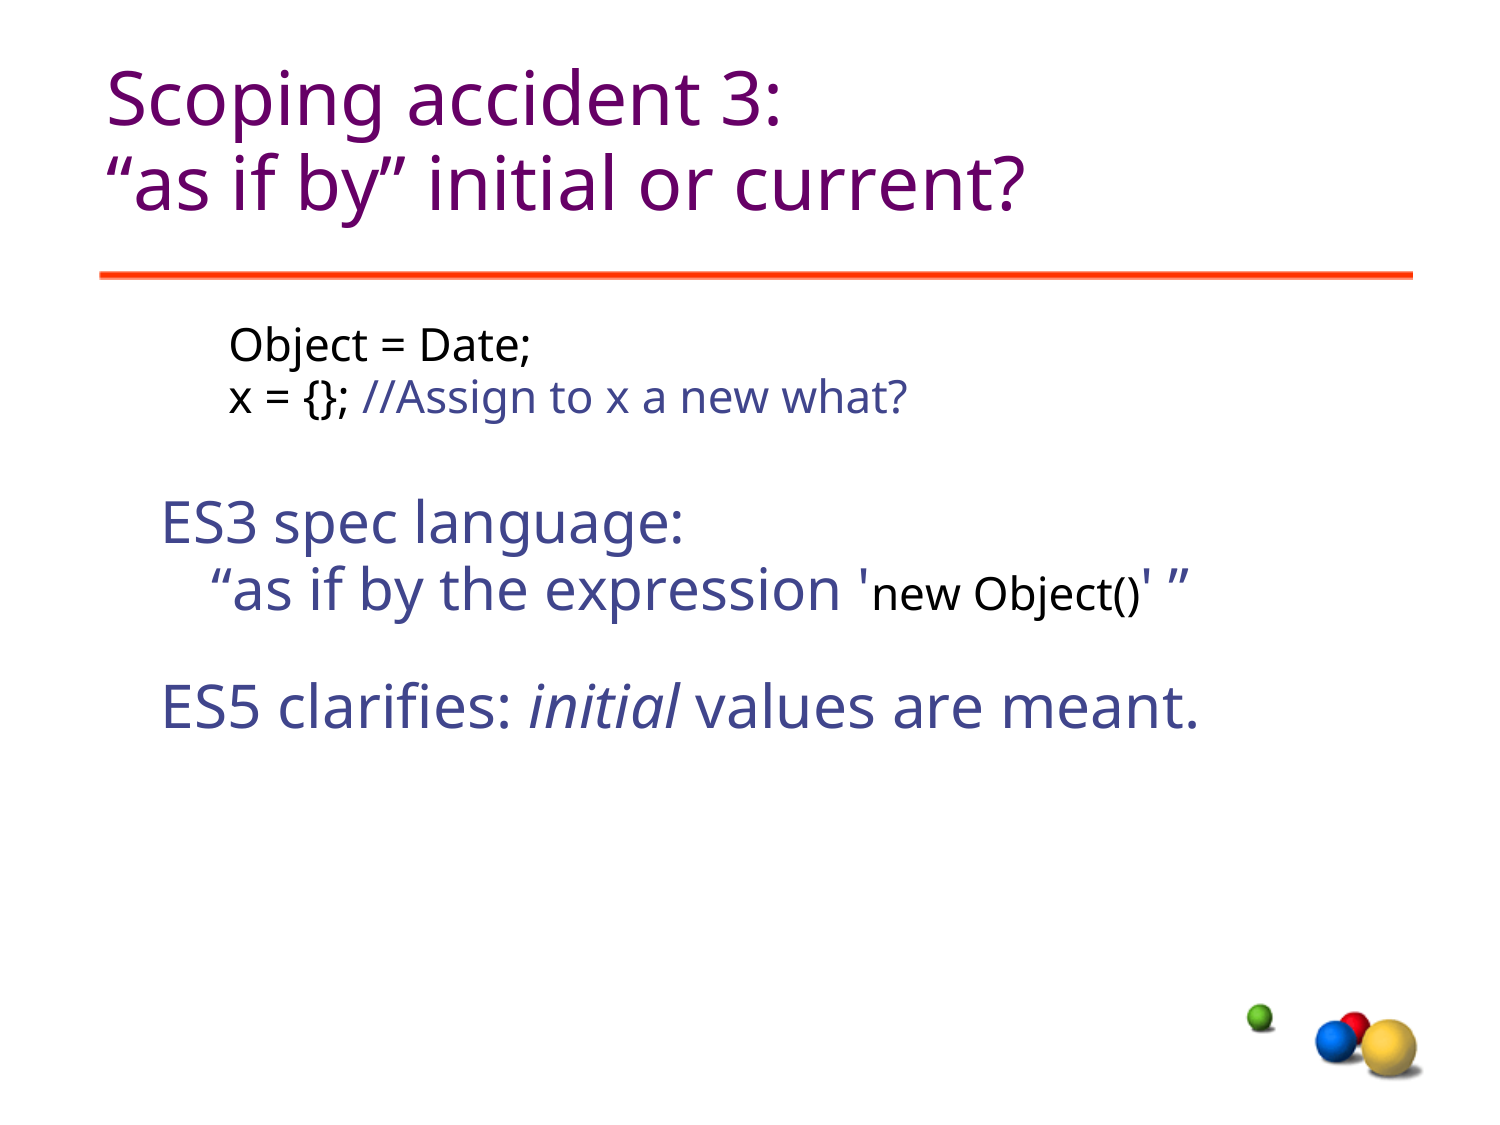

# Scoping accident 3: “as if by” initial or current?
Object = Date;
x = {}; //Assign to x a new what?
ES3 spec language:
“as if by the expression 'new Object()' ”
ES5 clarifies: initial values are meant.